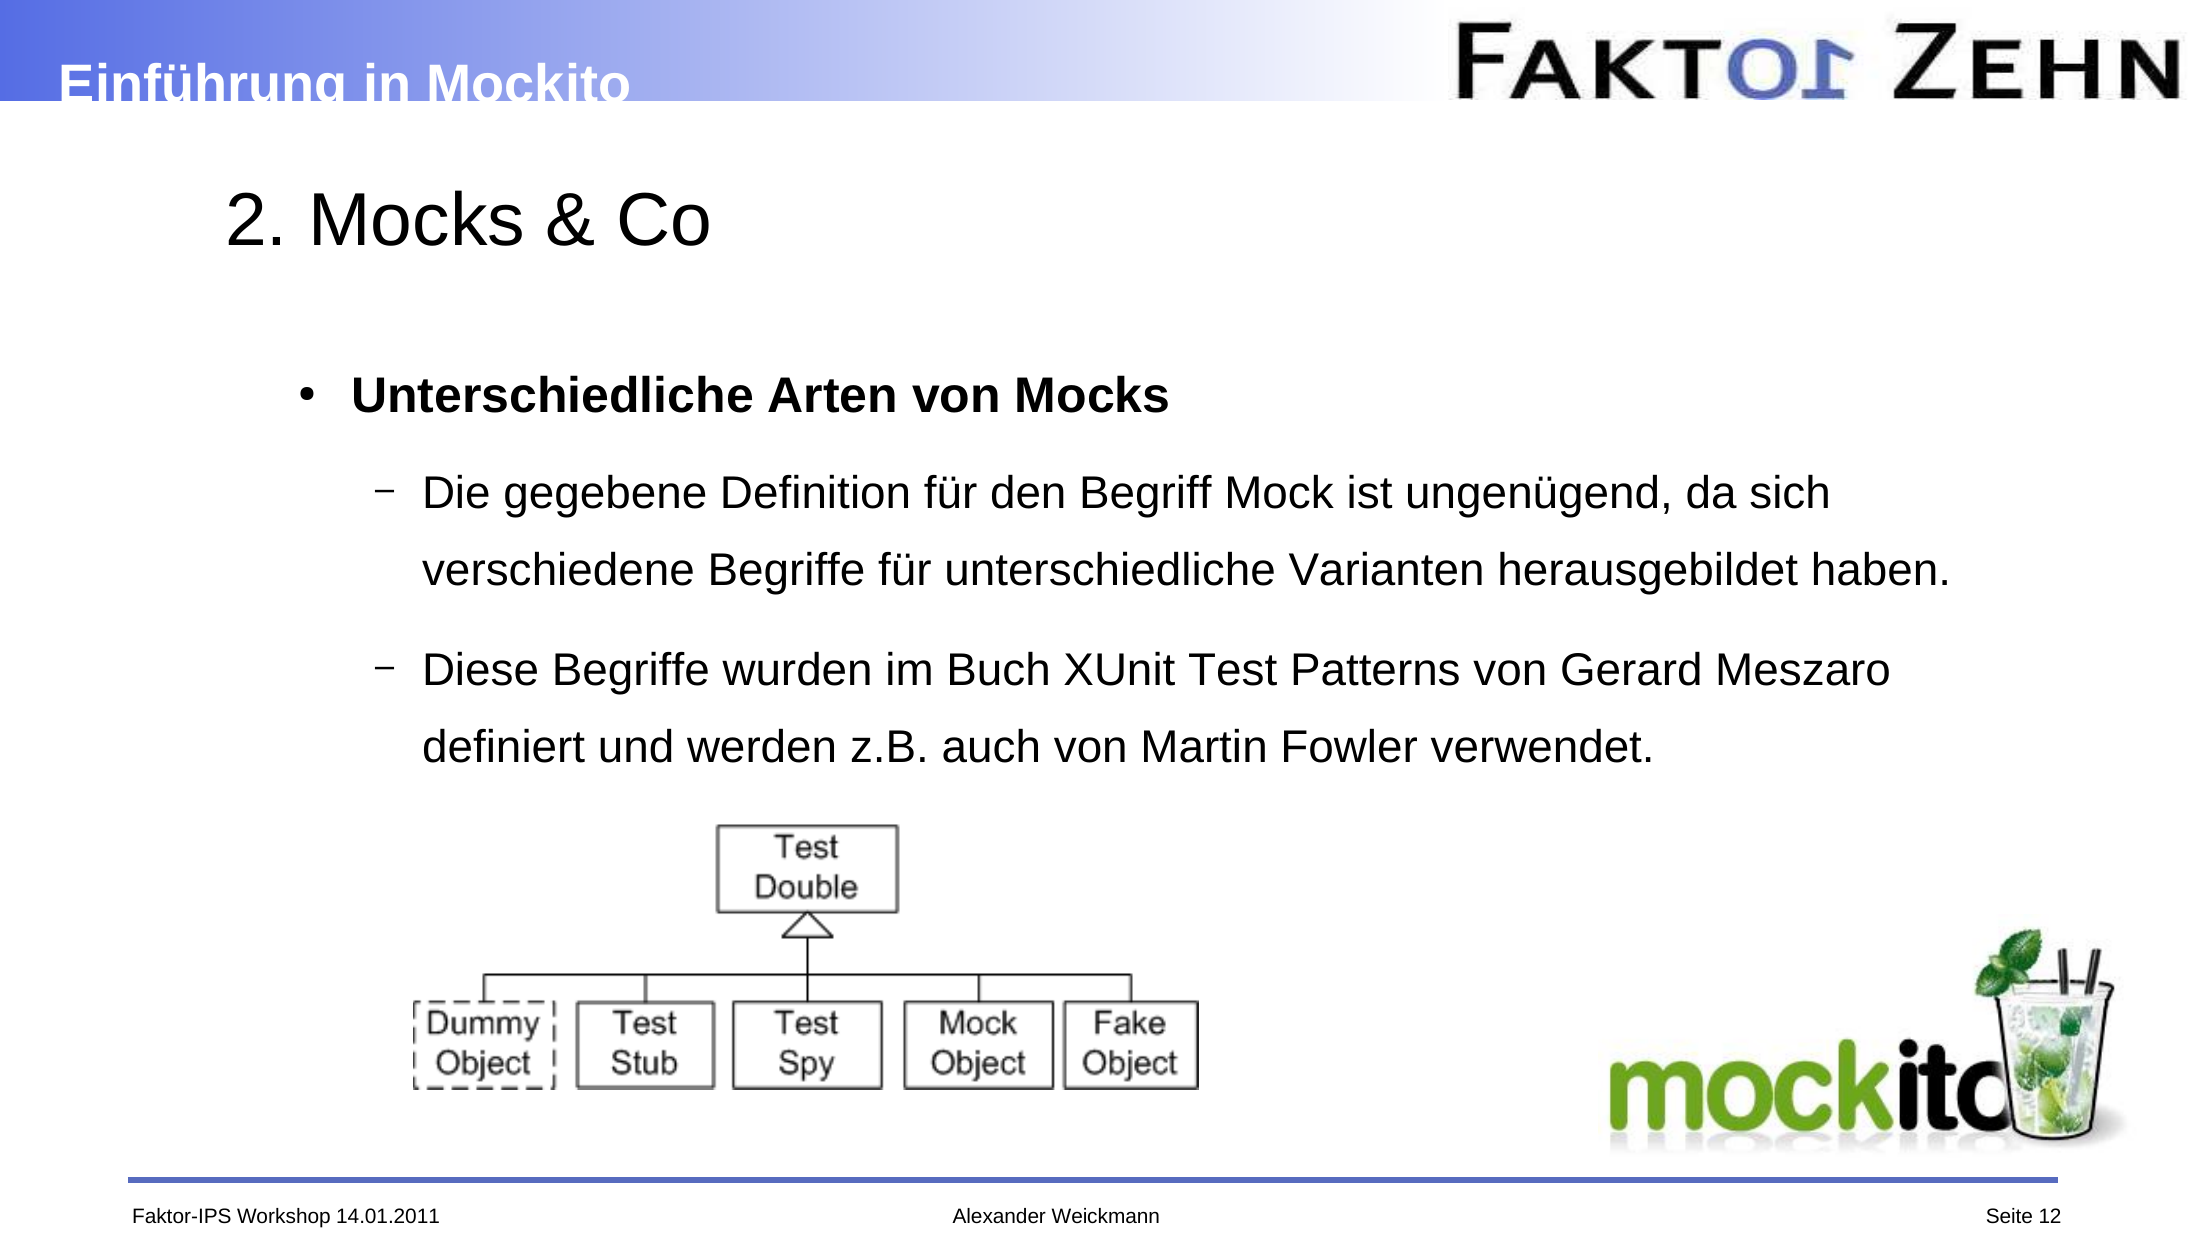

# 2. Mocks & Co
Unterschiedliche Arten von Mocks
Die gegebene Definition für den Begriff Mock ist ungenügend, da sich 	verschiedene Begriffe für unterschiedliche Varianten herausgebildet haben.
Diese Begriffe wurden im Buch XUnit Test Patterns von Gerard Meszaro definiert und werden z.B. auch von Martin Fowler verwendet.